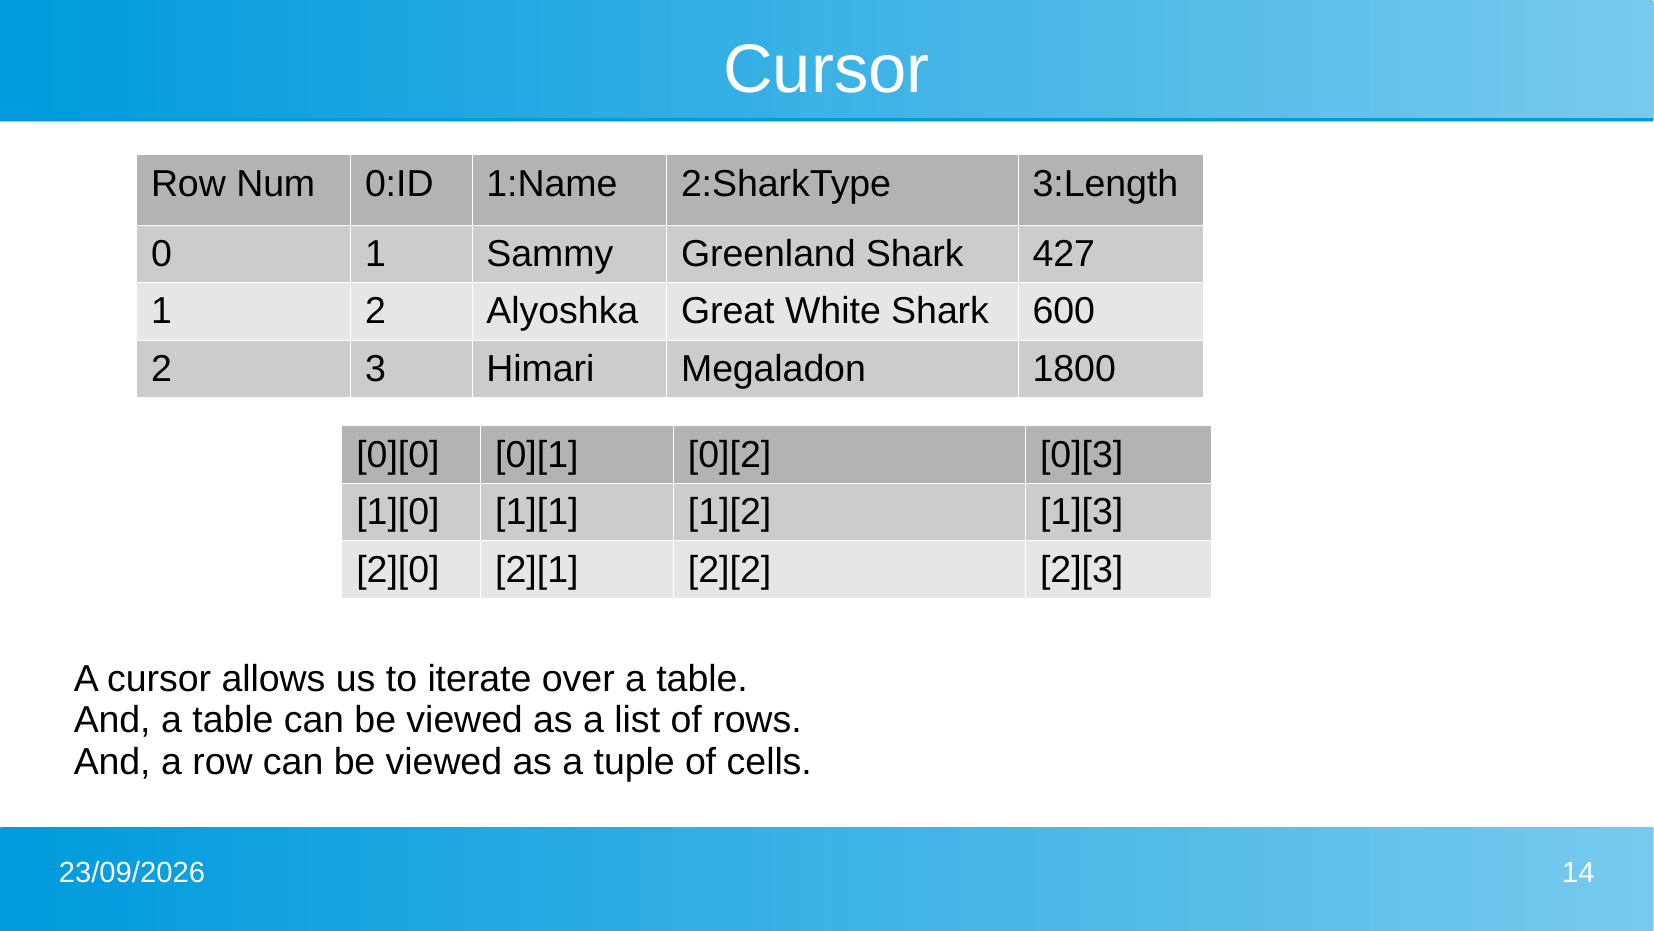

# Cursor
| Row Num | 0:ID | 1:Name | 2:SharkType | 3:Length |
| --- | --- | --- | --- | --- |
| 0 | 1 | Sammy | Greenland Shark | 427 |
| 1 | 2 | Alyoshka | Great White Shark | 600 |
| 2 | 3 | Himari | Megaladon | 1800 |
| [0][0] | [0][1] | [0][2] | [0][3] |
| --- | --- | --- | --- |
| [1][0] | [1][1] | [1][2] | [1][3] |
| [2][0] | [2][1] | [2][2] | [2][3] |
A cursor allows us to iterate over a table.
And, a table can be viewed as a list of rows.
And, a row can be viewed as a tuple of cells.
14